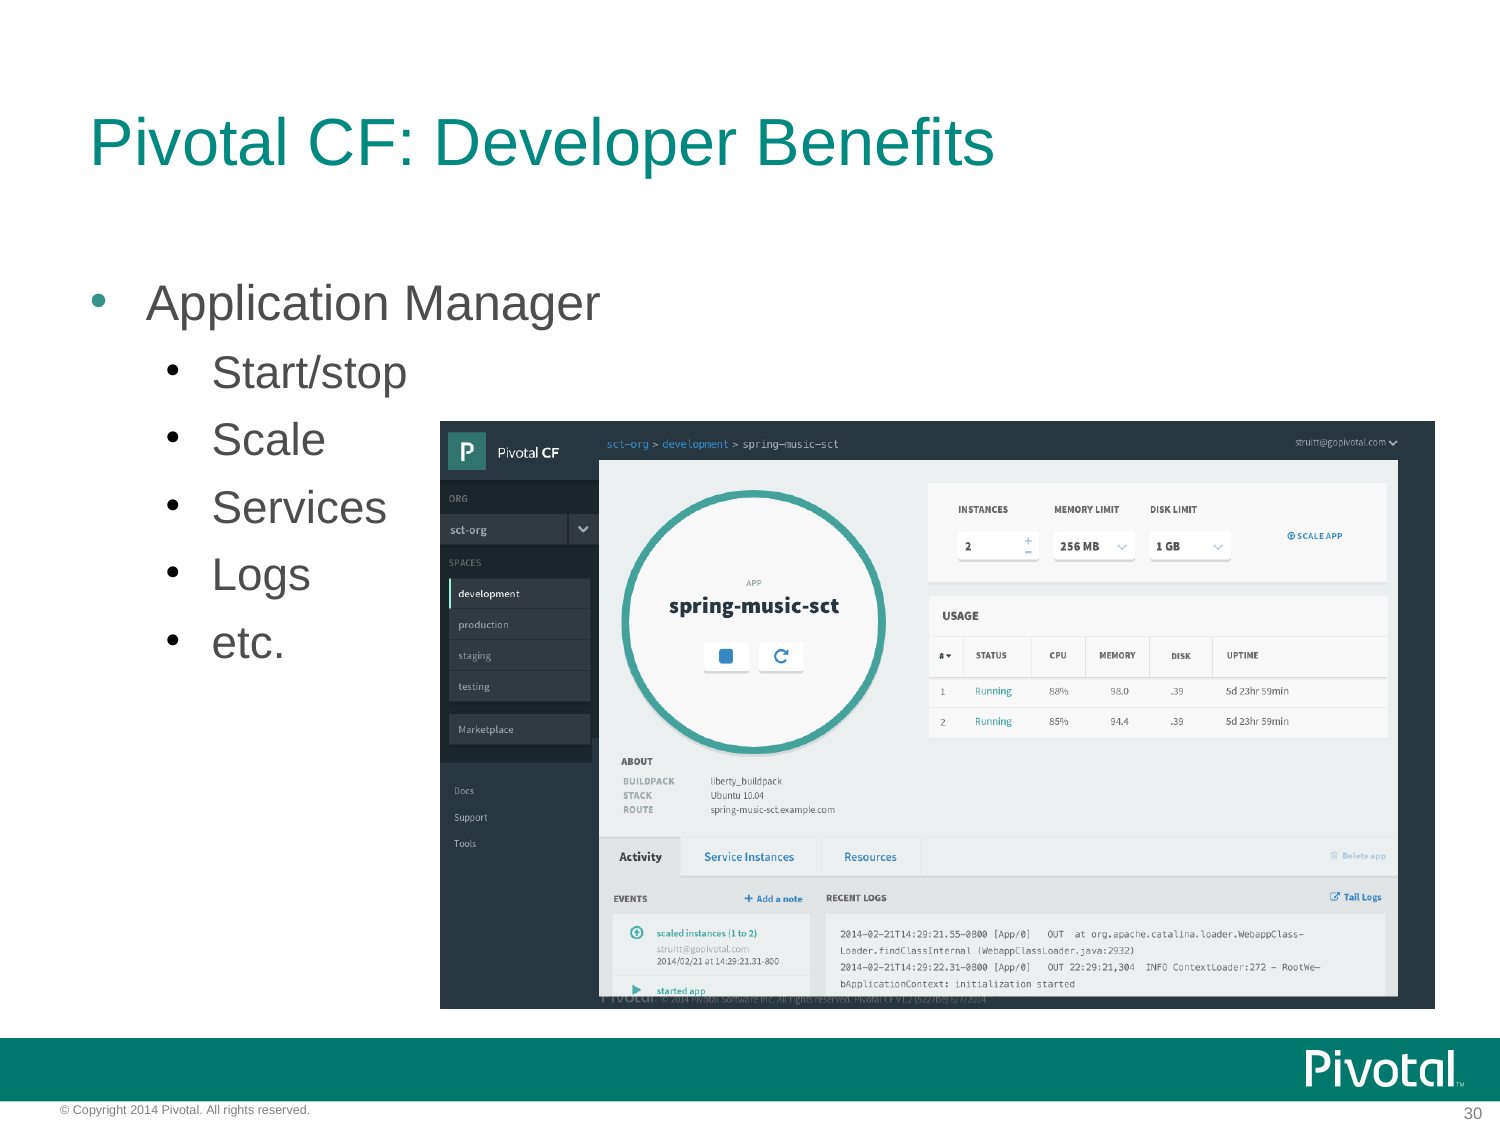

# Pivotal CF: Developer Benefits
Application Manager
Start/stop
Scale
Services
Logs
etc.